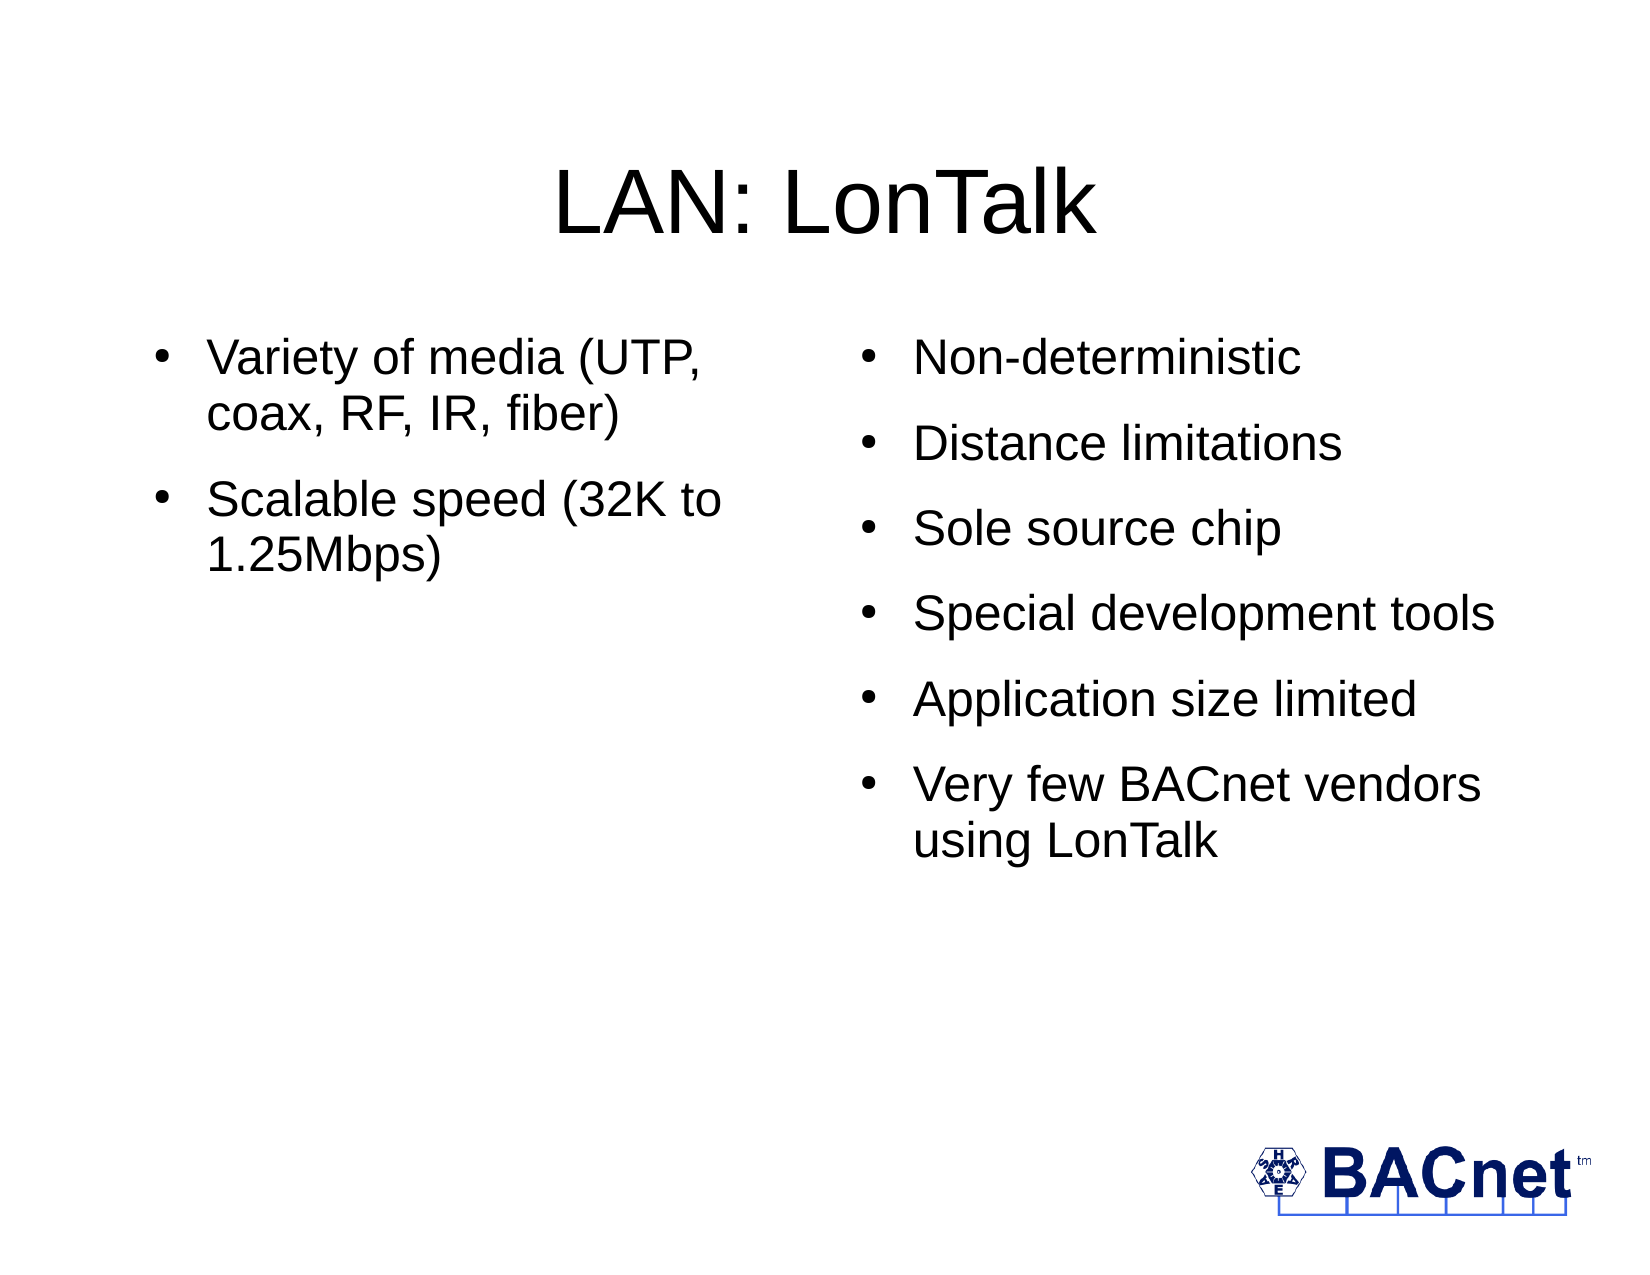

# LAN: LonTalk
Variety of media (UTP, coax, RF, IR, fiber)
Scalable speed (32K to 1.25Mbps)
Non-deterministic
Distance limitations
Sole source chip
Special development tools
Application size limited
Very few BACnet vendors using LonTalk